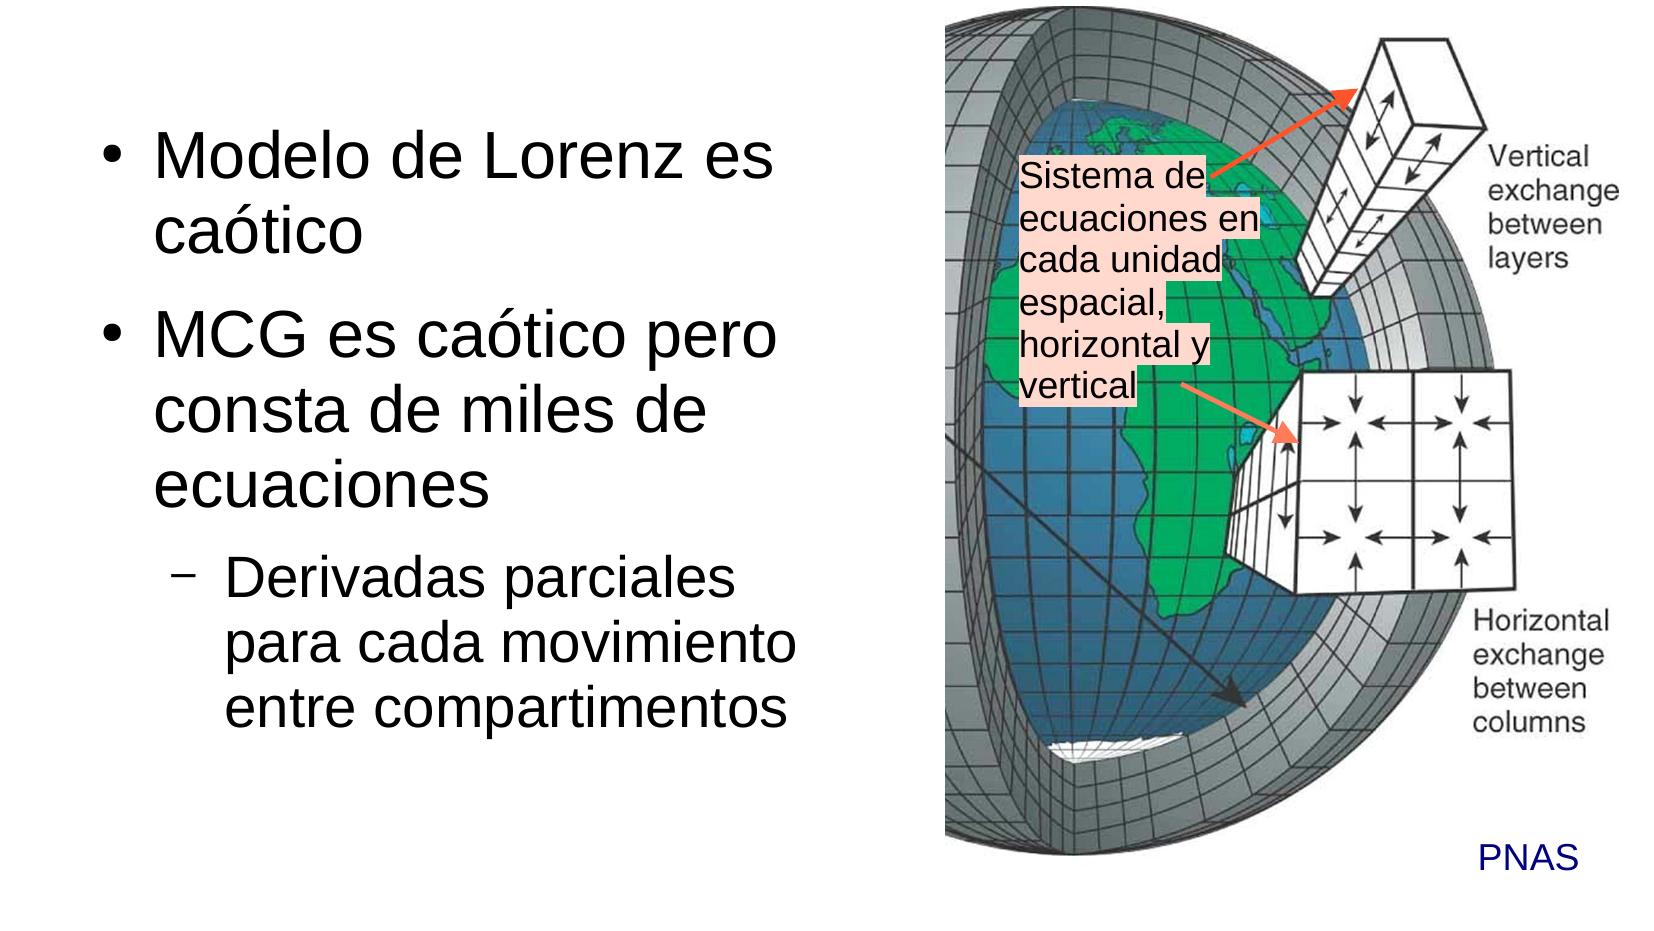

# Modelo de Lorenz es caótico
MCG es caótico pero consta de miles de ecuaciones
Derivadas parciales para cada movimiento entre compartimentos
Sistema de ecuaciones en cada unidad espacial, horizontal y vertical
PNAS